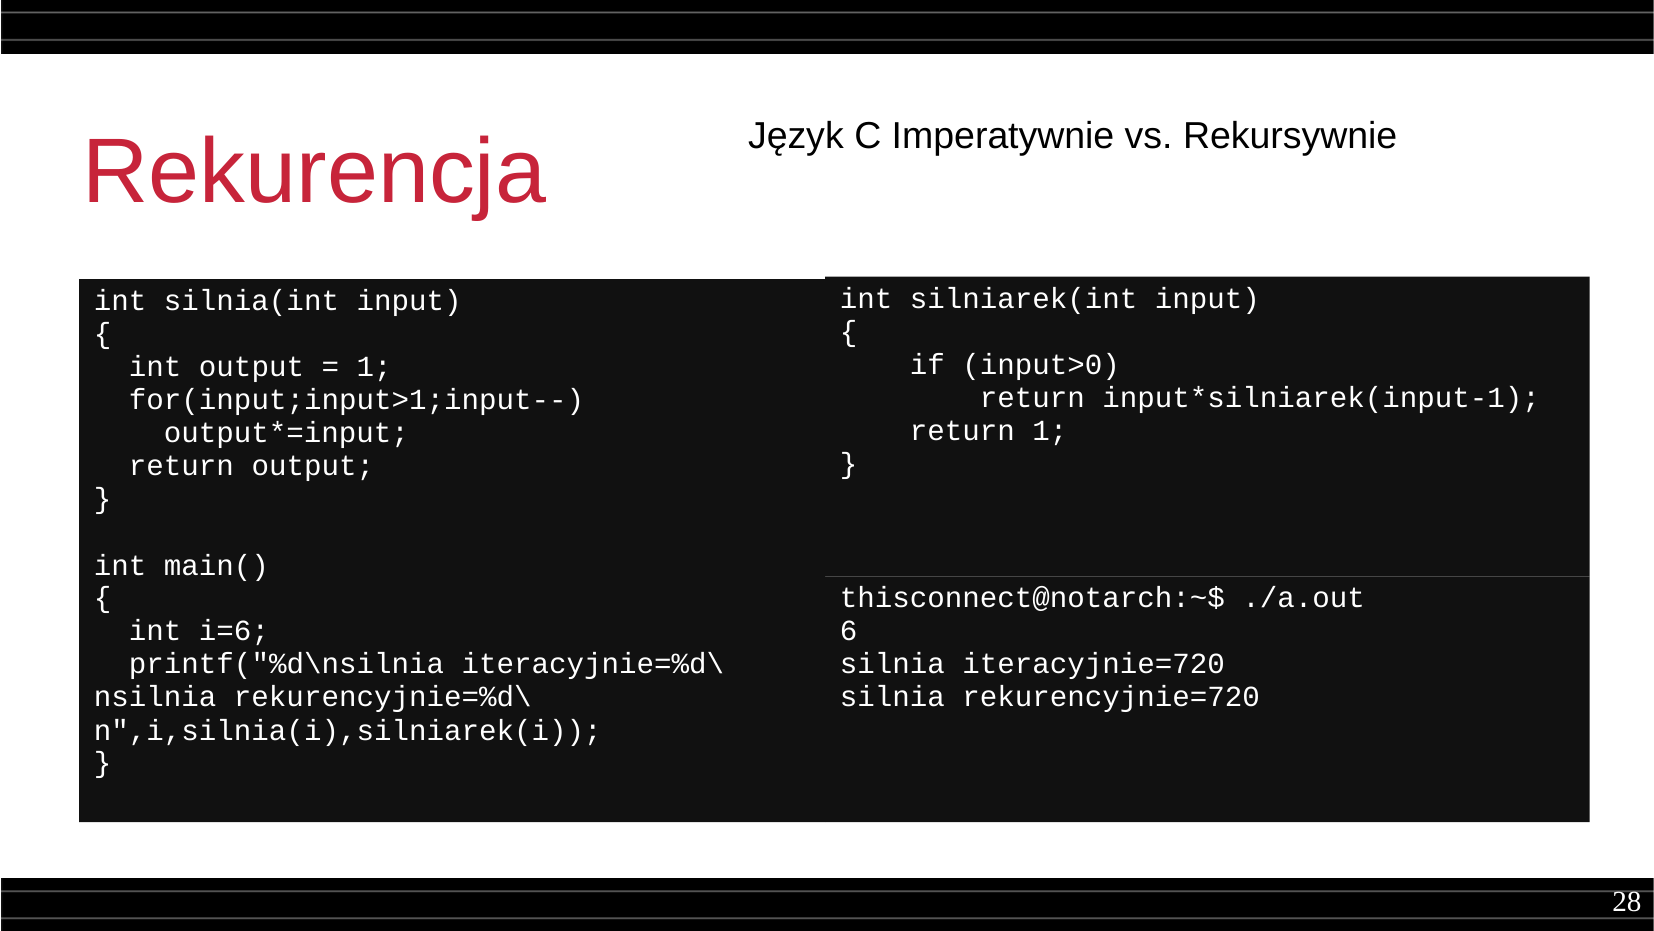

# Rekurencja
Język C Imperatywnie vs. Rekursywnie
int silniarek(int input)
{
 if (input>0)
 return input*silniarek(input-1);
 return 1;
}
int silnia(int input)
{
 int output = 1;
 for(input;input>1;input--)
 output*=input;
 return output;
}
int main()
{
 int i=6;
 printf("%d\nsilnia iteracyjnie=%d\nsilnia rekurencyjnie=%d\n",i,silnia(i),silniarek(i));
}
thisconnect@notarch:~$ ./a.out
6
silnia iteracyjnie=720
silnia rekurencyjnie=720